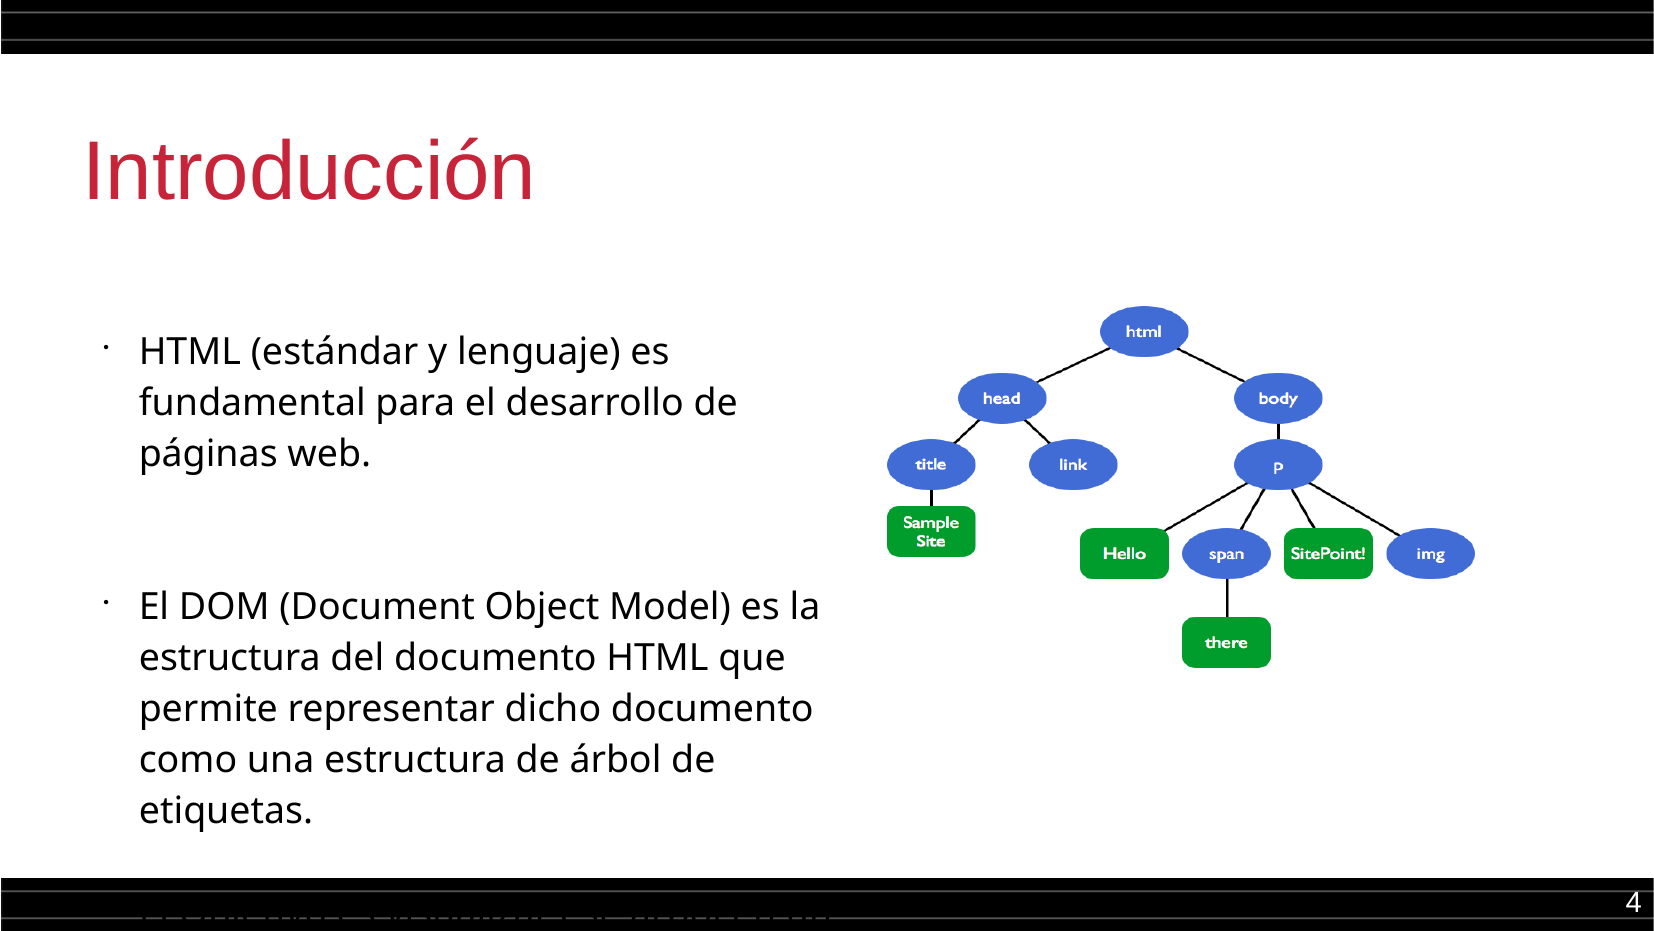

# Introducción
HTML (estándar y lenguaje) es fundamental para el desarrollo de páginas web.
El DOM (Document Object Model) es la estructura del documento HTML que permite representar dicho documento como una estructura de árbol de etiquetas.
El Objetivo es visualizar ese árbol en un entorno de realidad virtual a través del navegador.